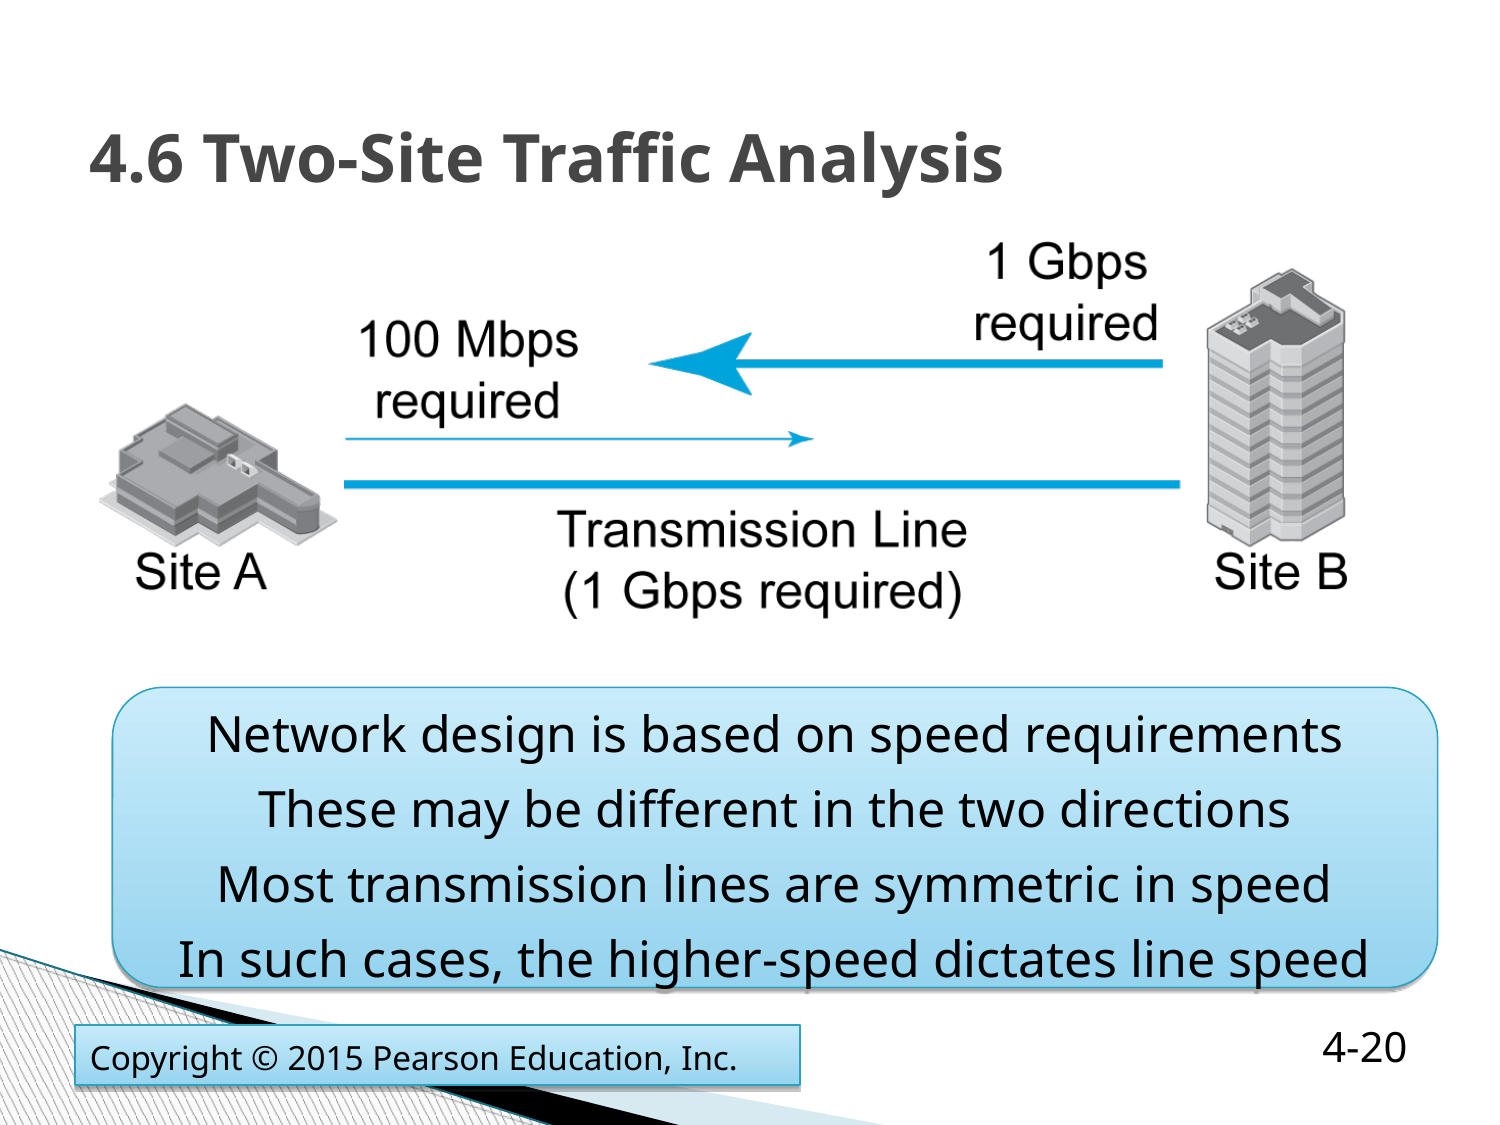

# 4.6 Two-Site Traffic Analysis
Network design is based on speed requirements
These may be different in the two directions
Most transmission lines are symmetric in speed
In such cases, the higher-speed dictates line speed
Copyright © 2015 Pearson Education, Inc.